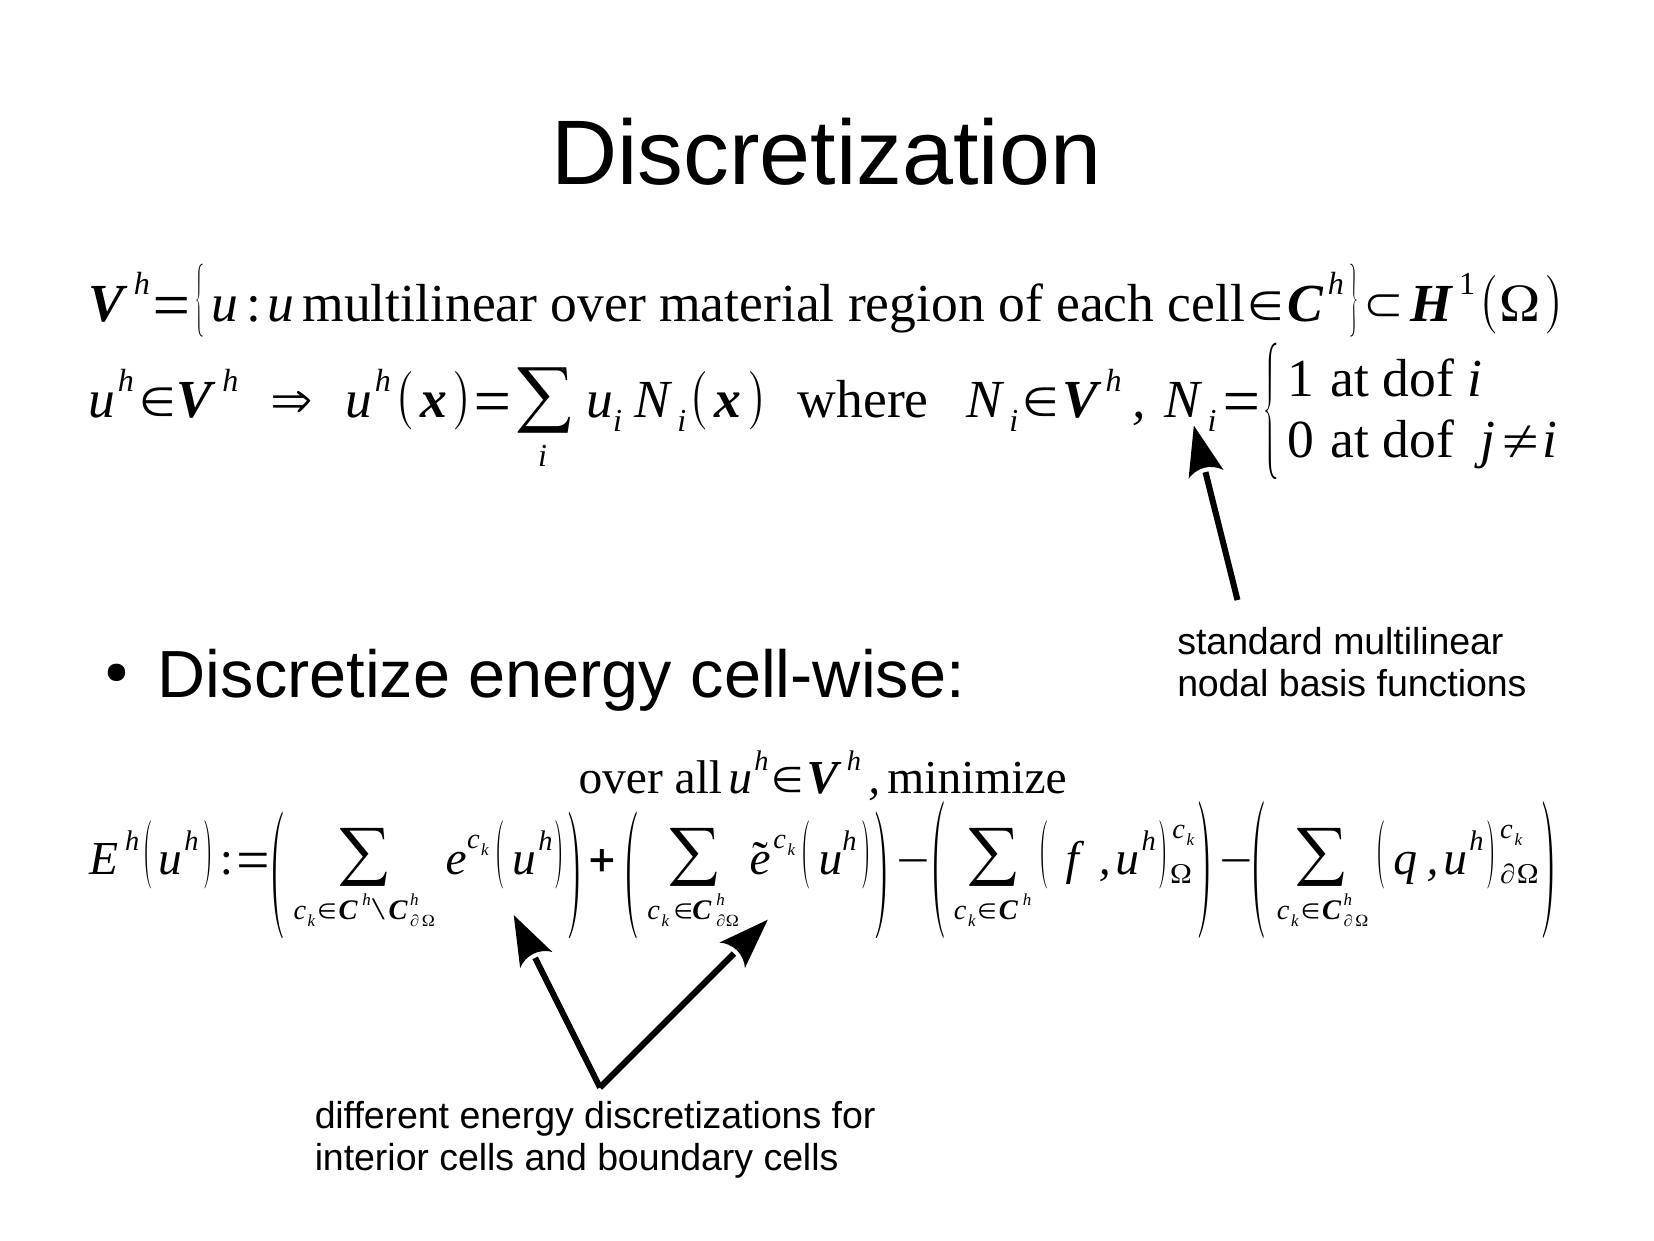

# Discretization
standard multilinear nodal basis functions
Discretize energy cell-wise:
different energy discretizations for interior cells and boundary cells